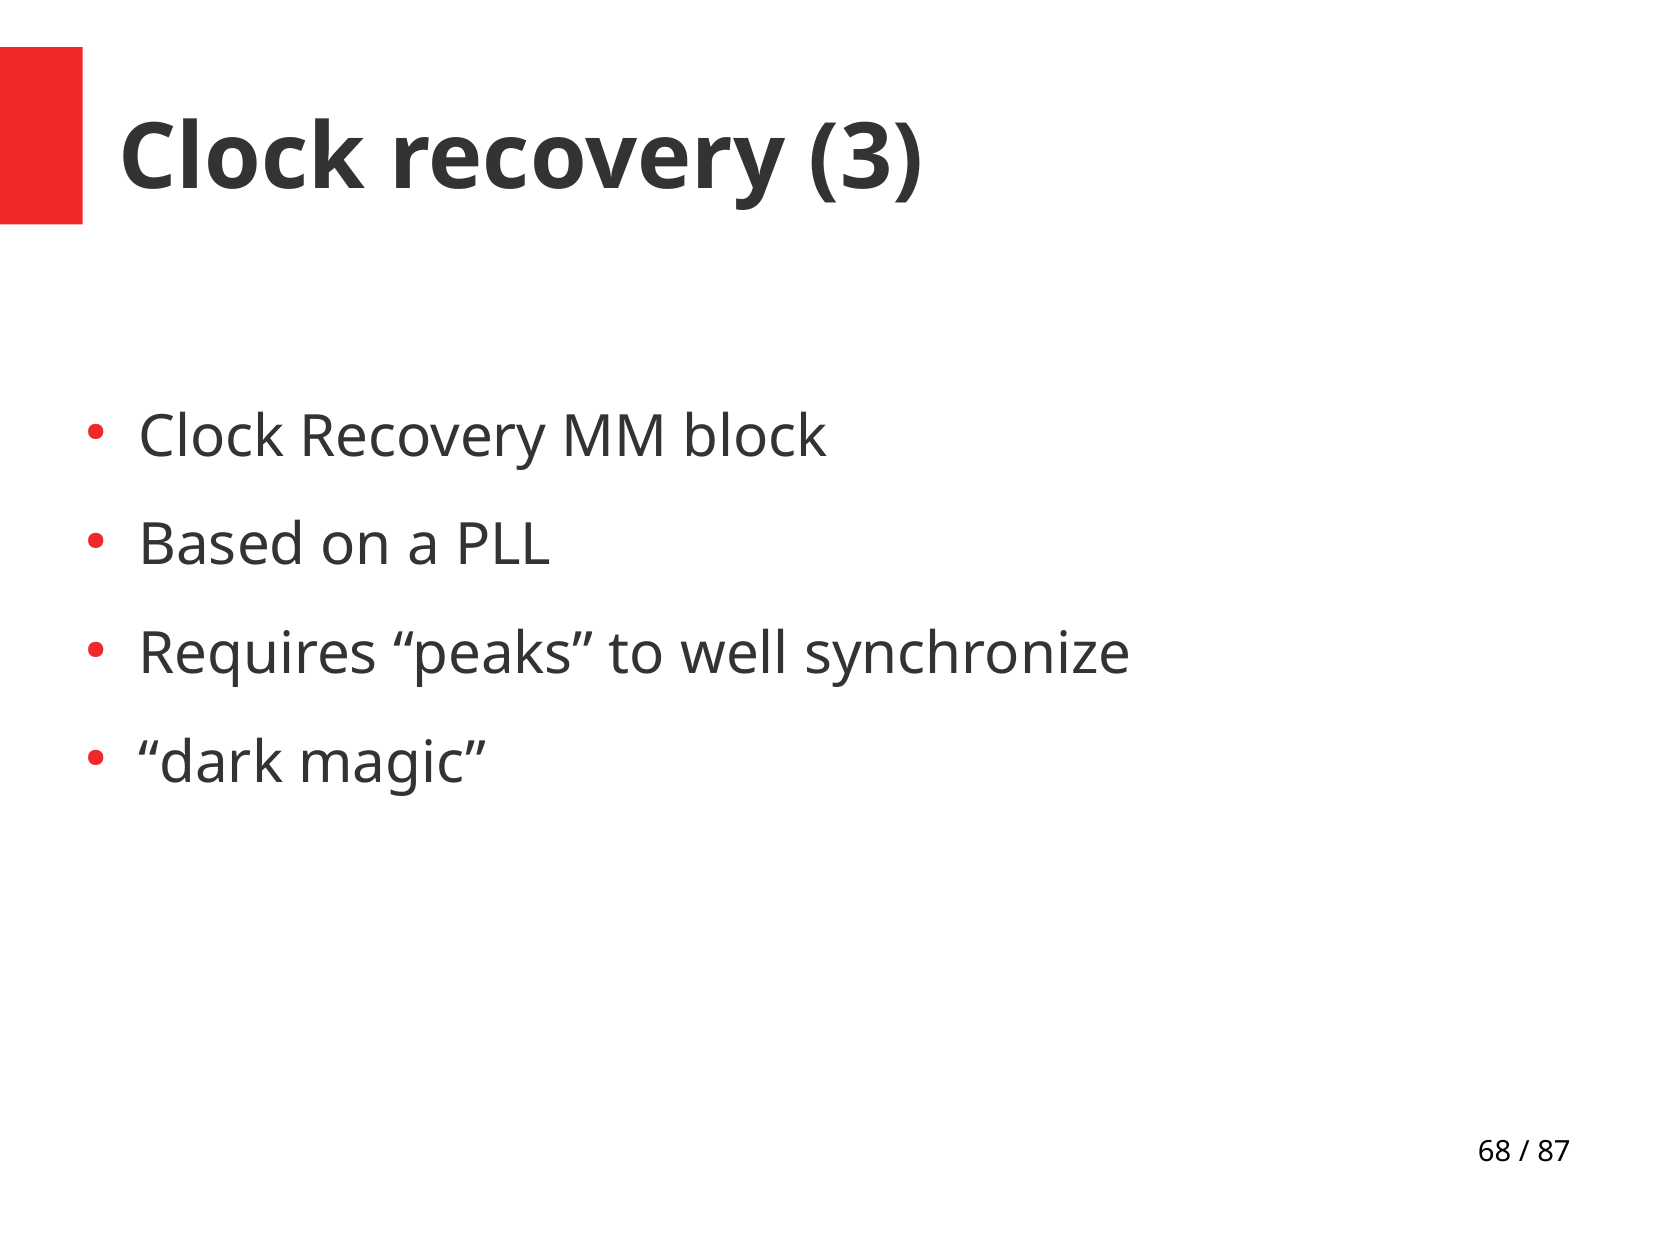

# Clock recovery (3)
Clock Recovery MM block
Based on a PLL
Requires “peaks” to well synchronize
“dark magic”
68